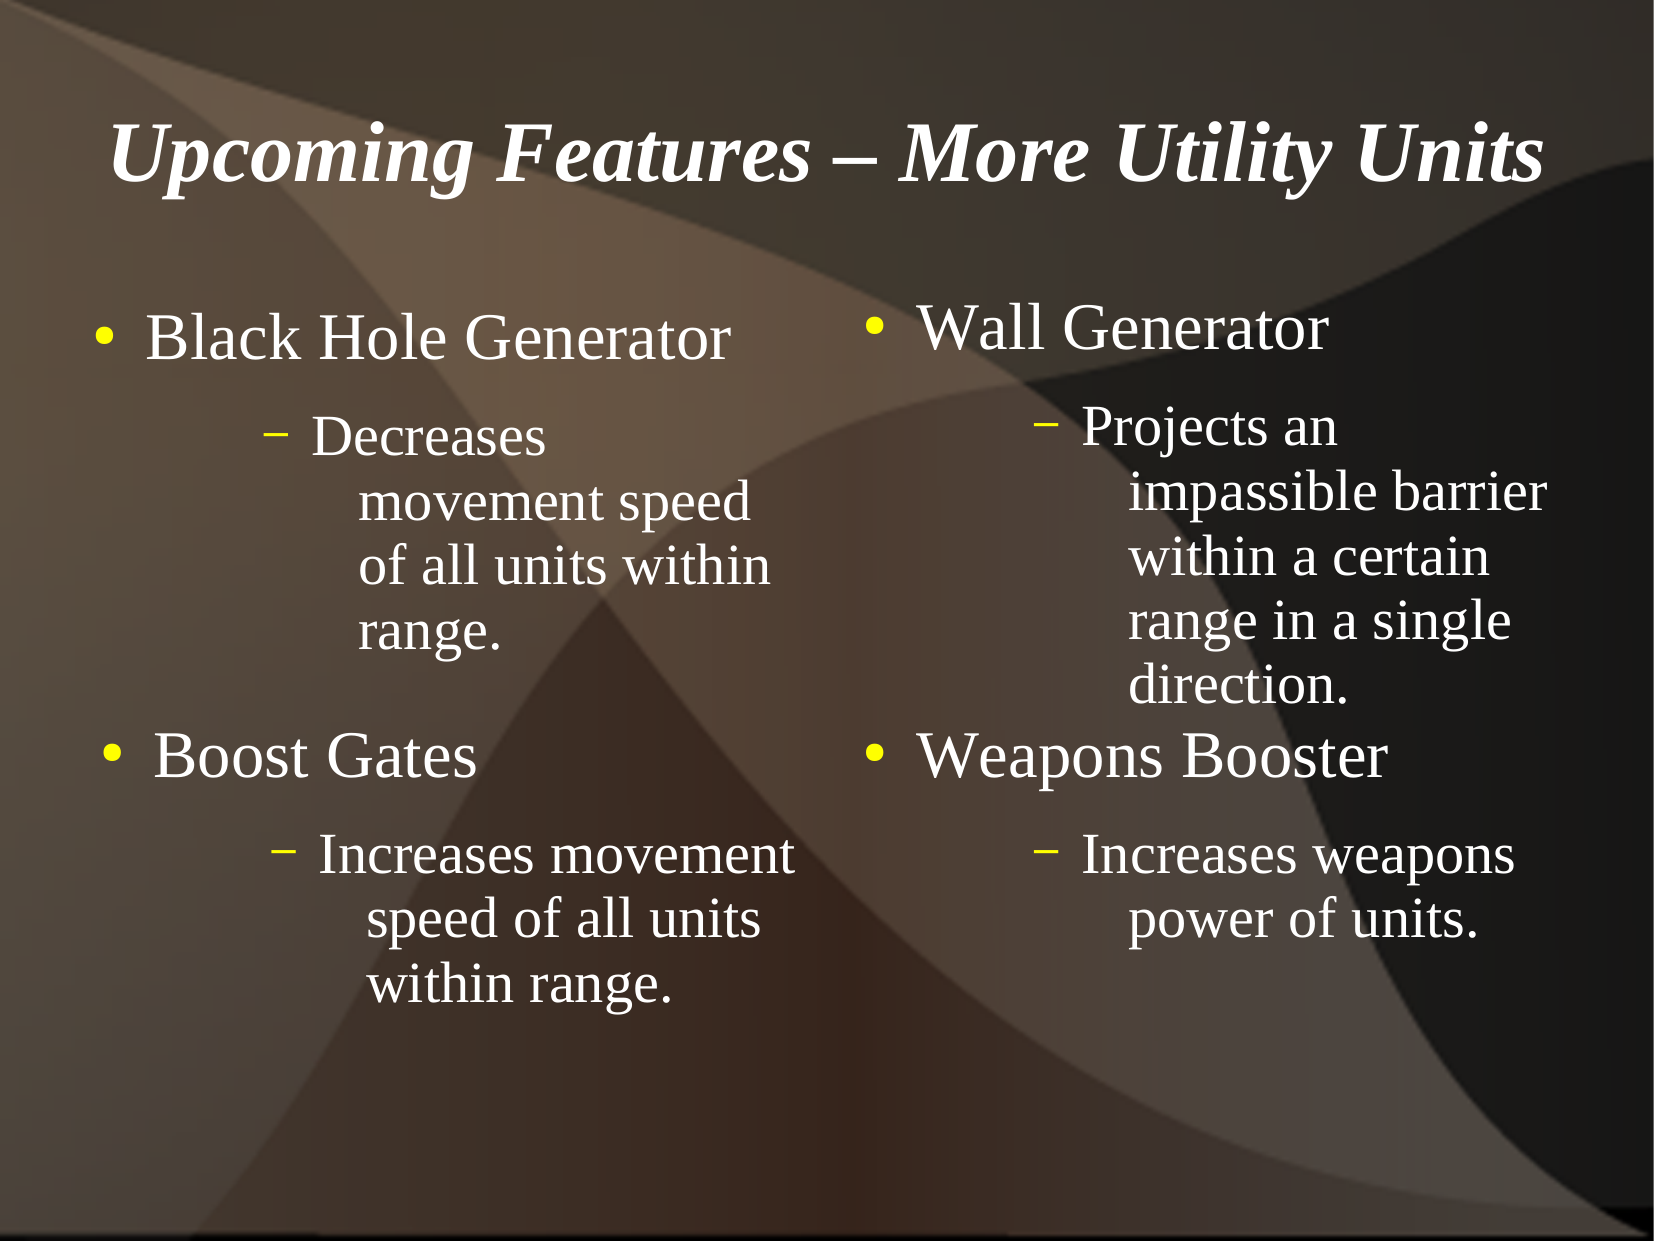

# Upcoming Features – More Utility Units
Wall Generator
Projects an impassible barrier within a certain range in a single direction.
Black Hole Generator
Decreases movement speed of all units within range.
Boost Gates
Increases movement speed of all units within range.
Weapons Booster
Increases weapons power of units.